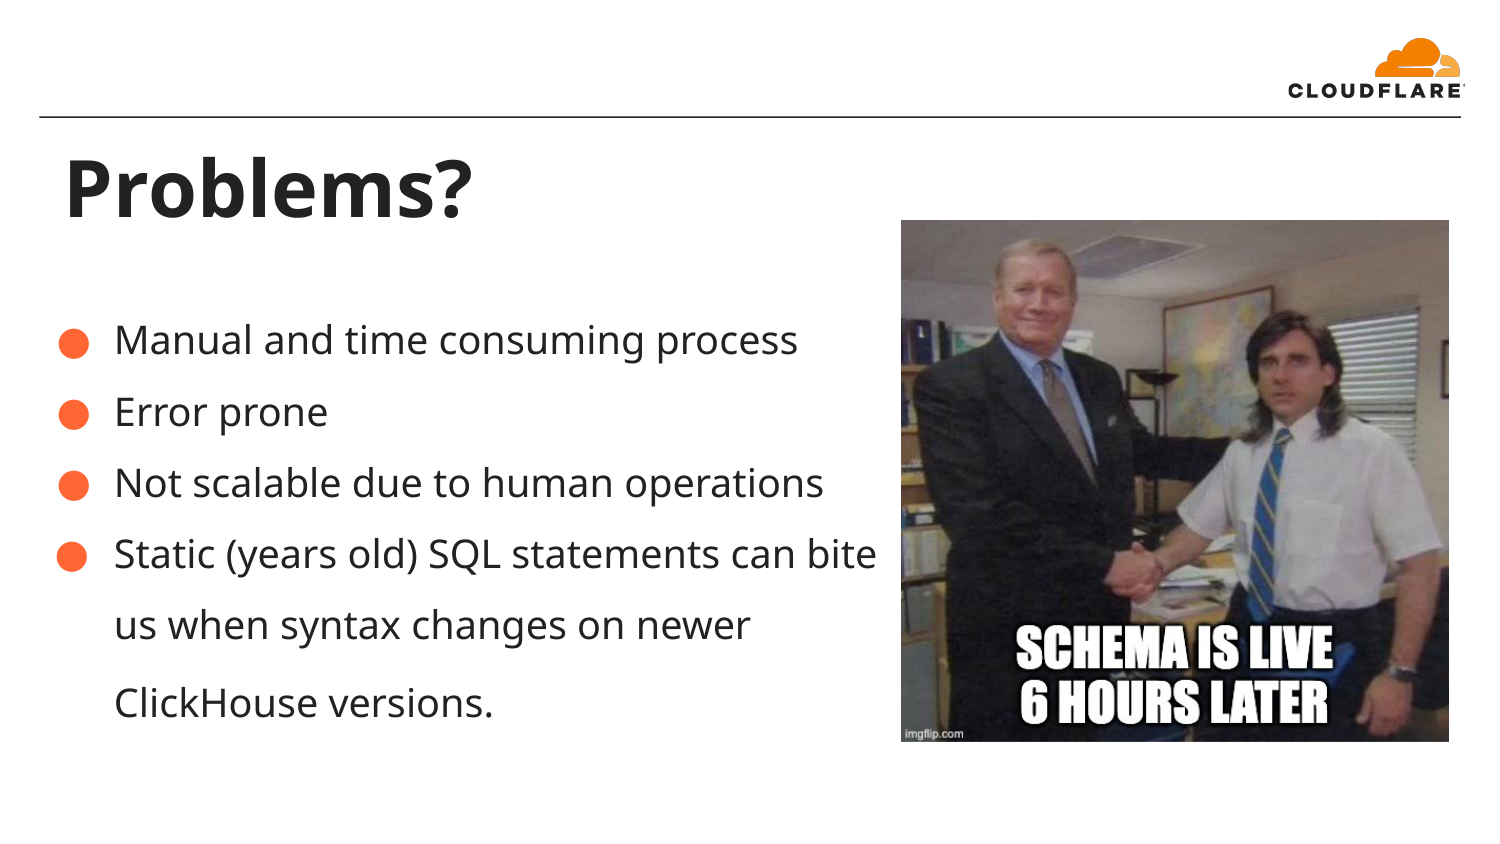

# Problems?
Manual and time consuming process
Error prone
Not scalable due to human operations
Static (years old) SQL statements can bite us when syntax changes on newer ClickHouse versions.